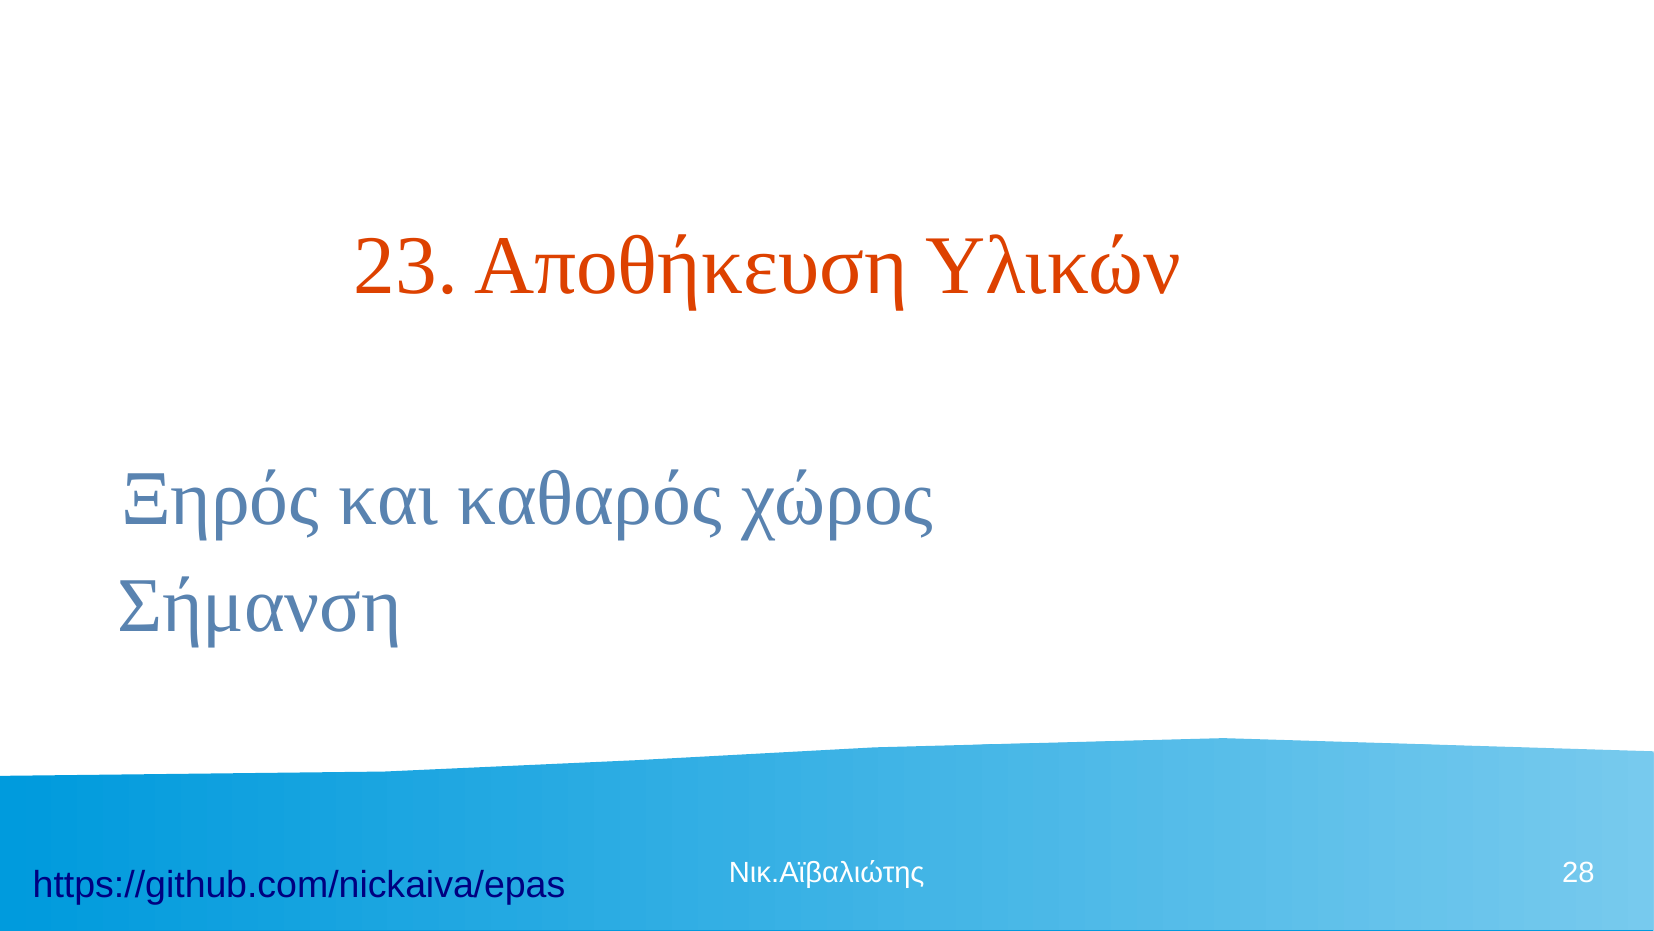

# 23. Αποθήκευση Υλικών
 Ξηρός και καθαρός χώρος
 Σήμανση
Νικ.Αϊβαλιώτης
28